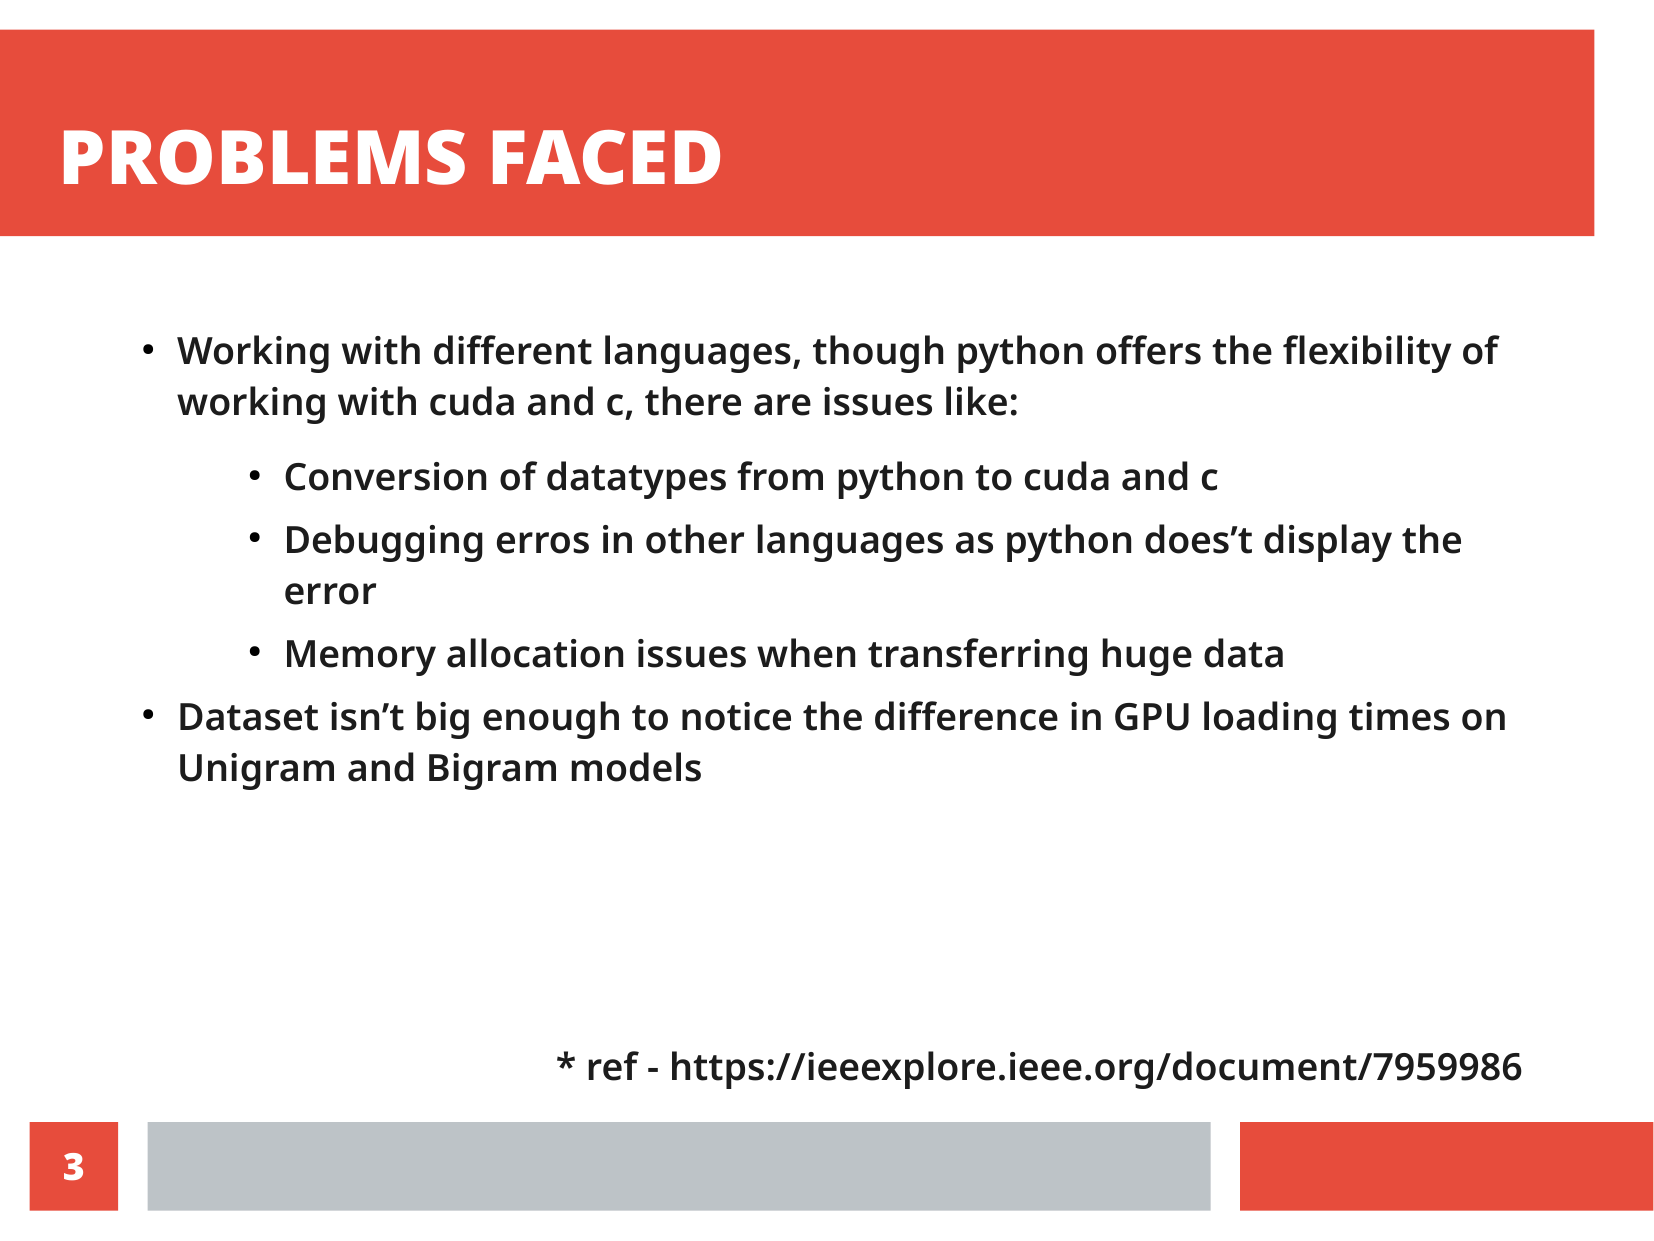

# PROBLEMS FACED
Working with different languages, though python offers the flexibility of working with cuda and c, there are issues like:
Conversion of datatypes from python to cuda and c
Debugging erros in other languages as python does’t display the error
Memory allocation issues when transferring huge data
Dataset isn’t big enough to notice the difference in GPU loading times on Unigram and Bigram models
* ref - https://ieeexplore.ieee.org/document/7959986
3